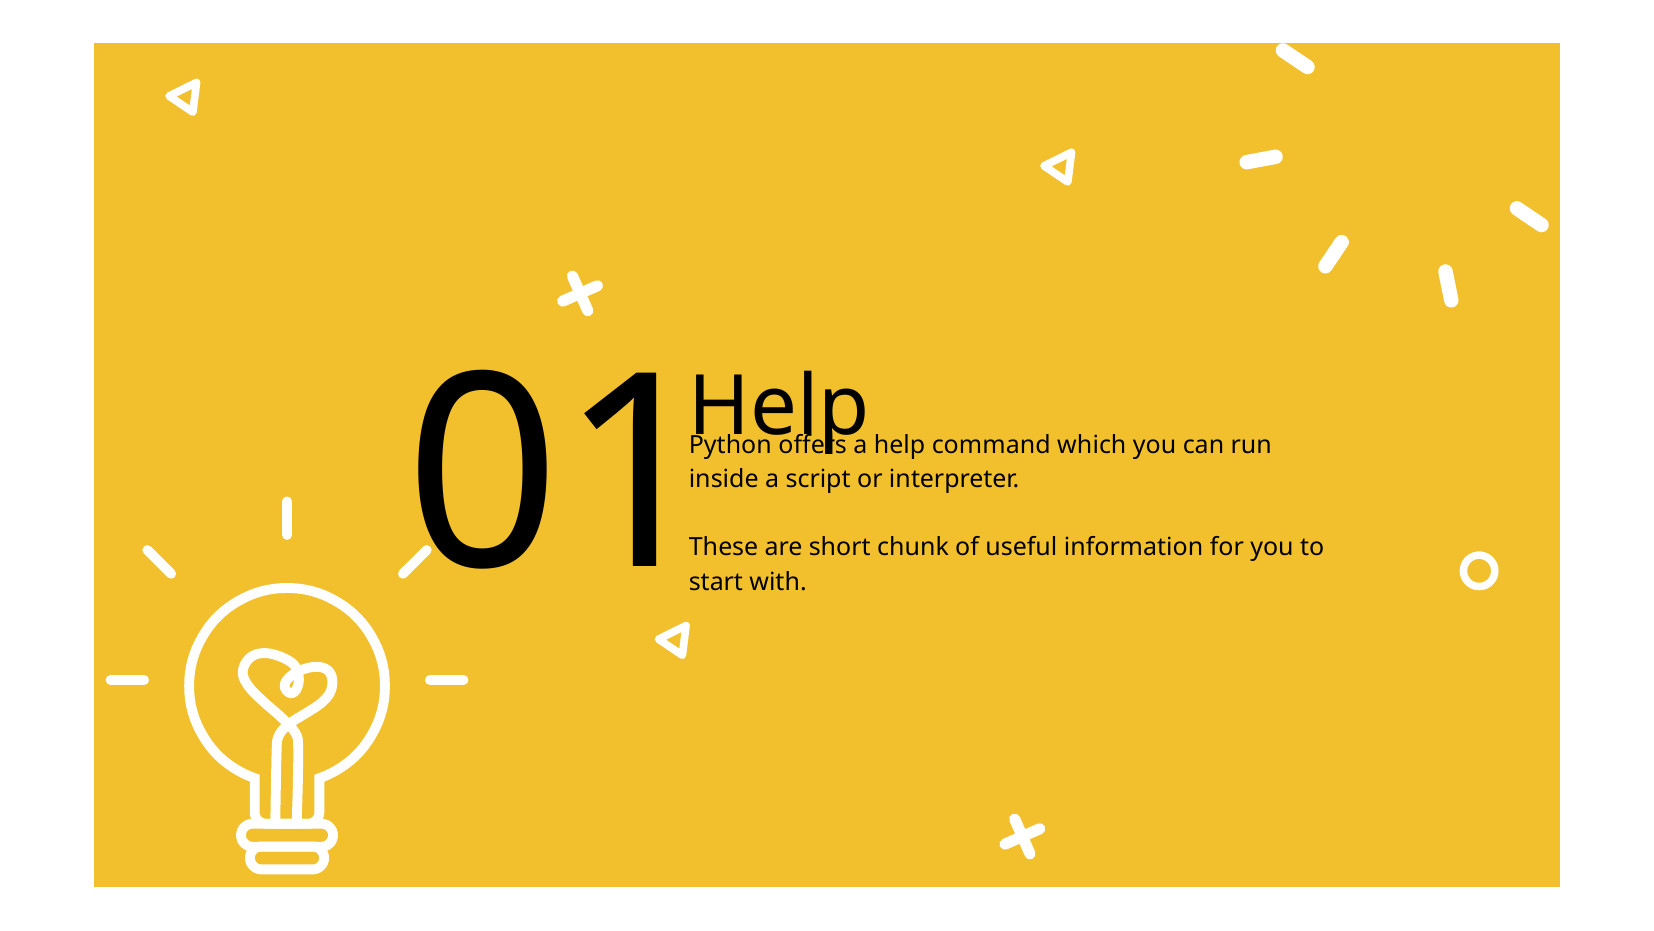

01
# Help
Python offers a help command which you can run inside a script or interpreter.
These are short chunk of useful information for you to start with.